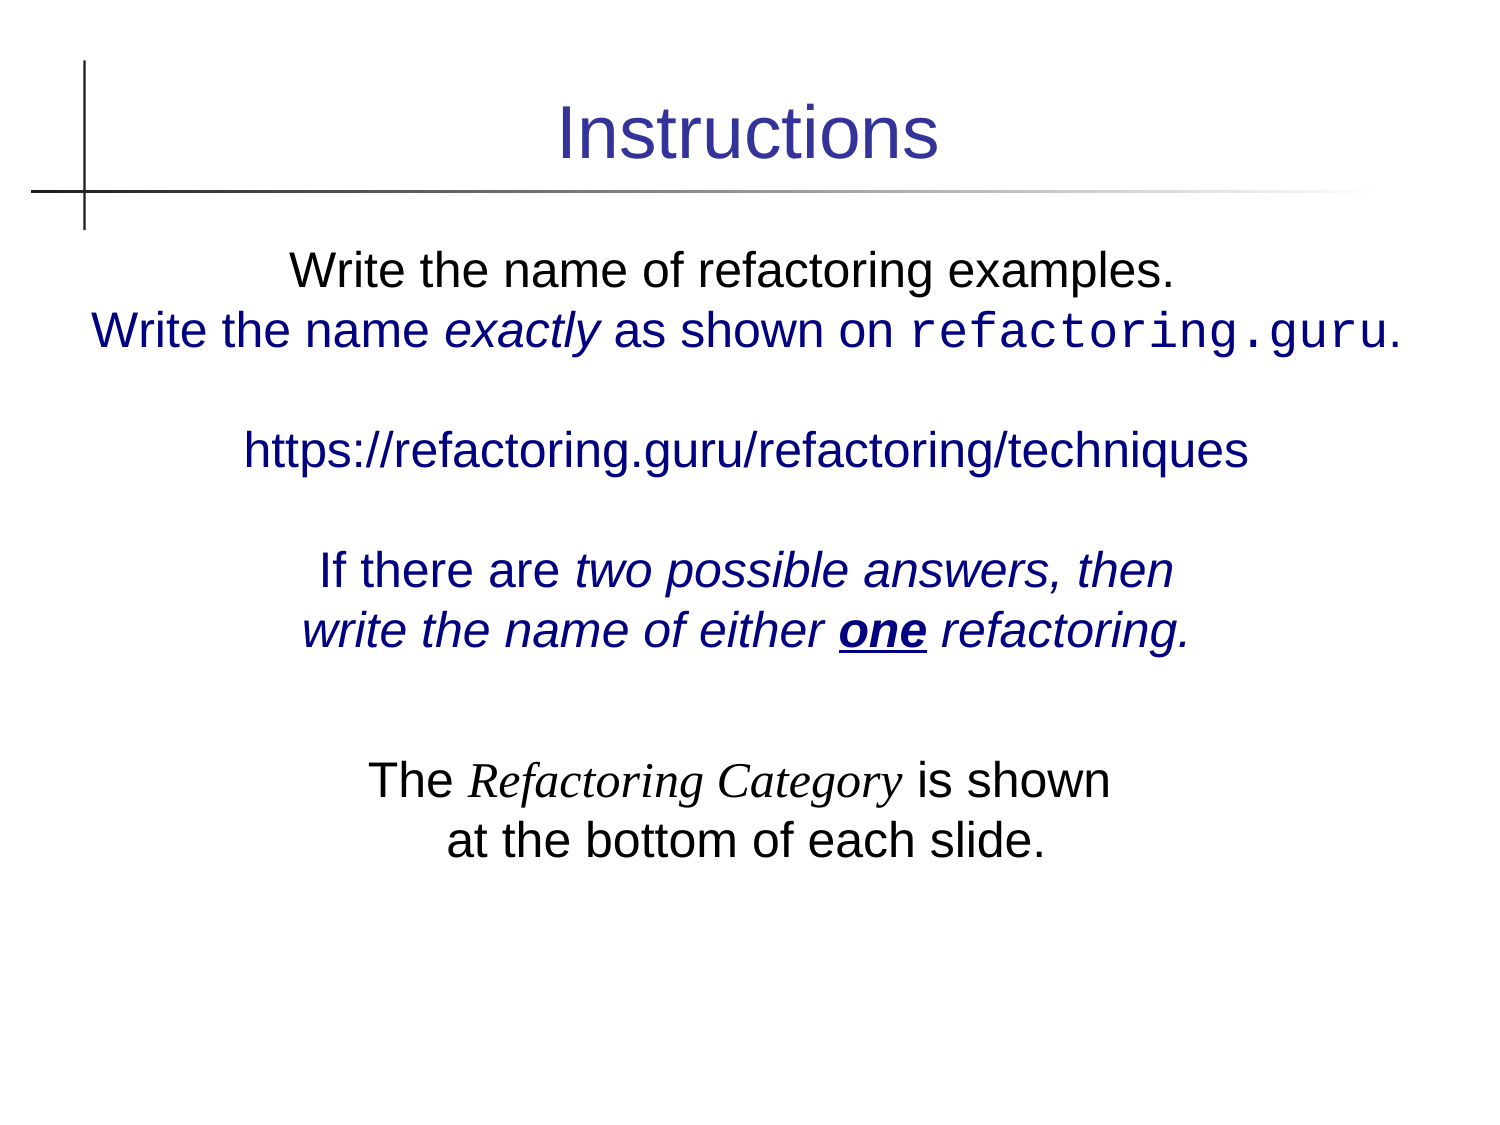

# Instructions
Write the name of refactoring examples.
Write the name exactly as shown on refactoring.guru.
https://refactoring.guru/refactoring/techniques
If there are two possible answers, then
write the name of either one refactoring.
The Refactoring Category is shown
at the bottom of each slide.